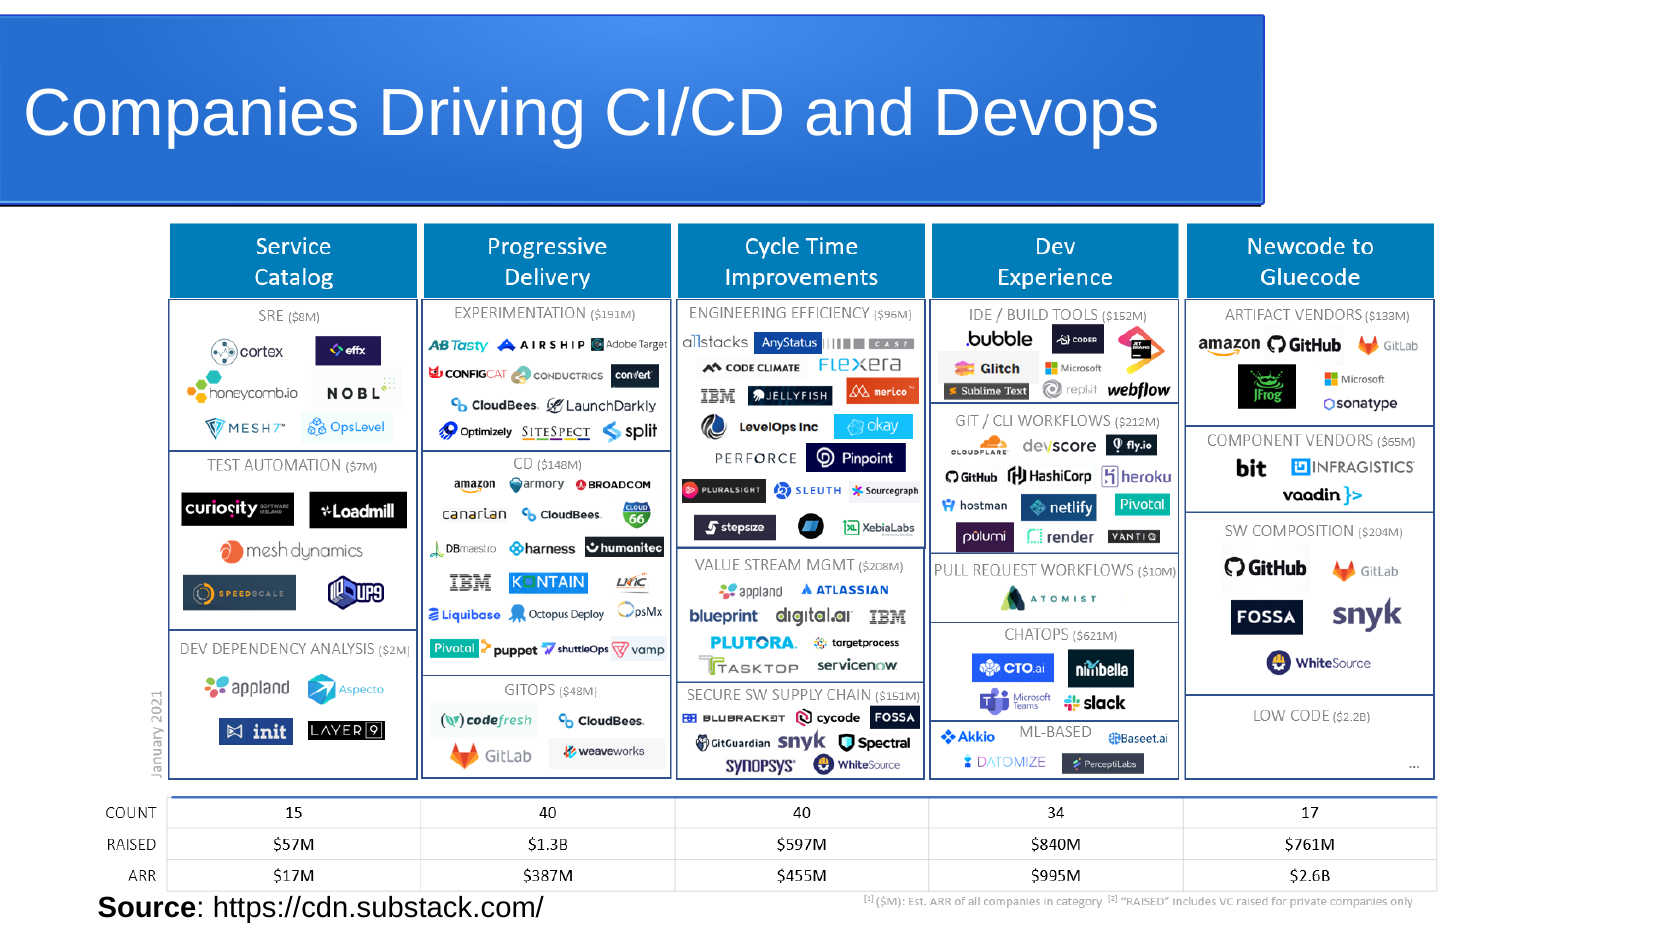

# Companies Driving CI/CD and Devops
Source: https://cdn.substack.com/